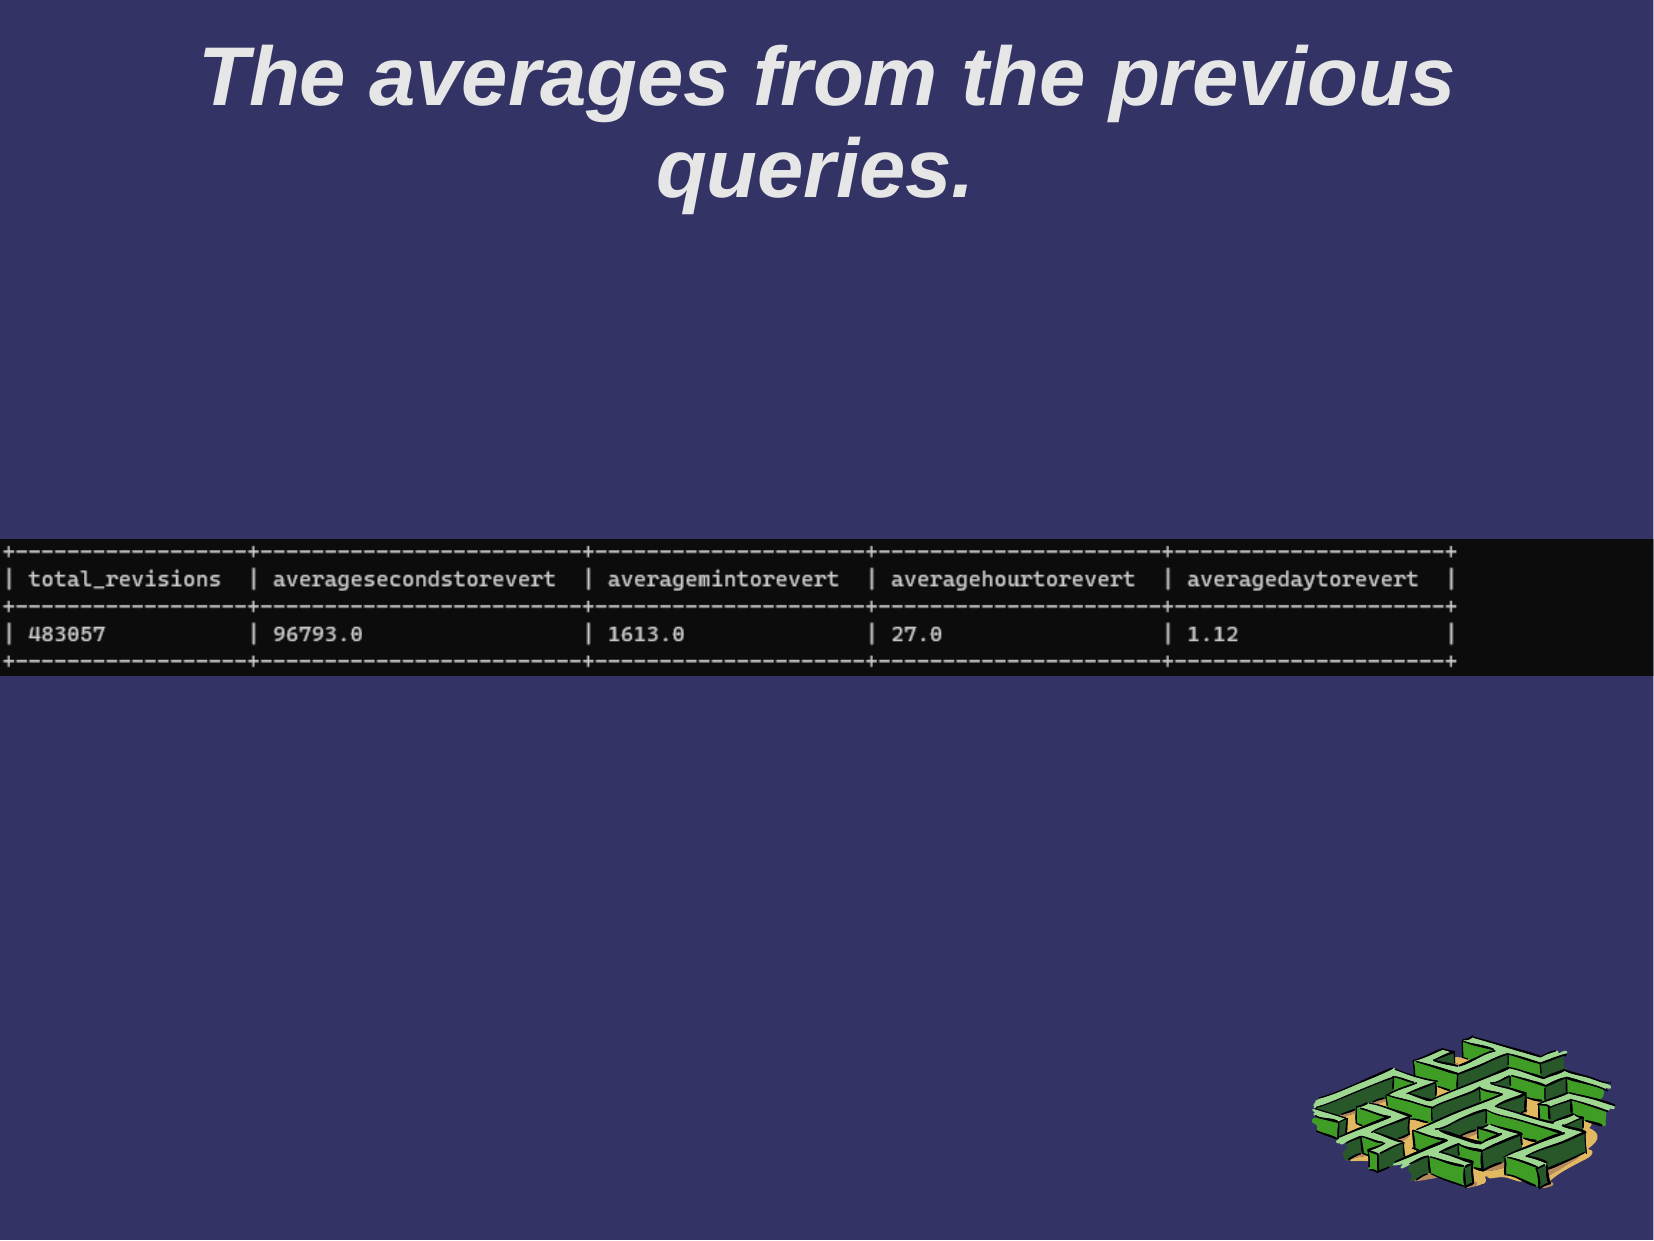

# The averages from the previous queries.